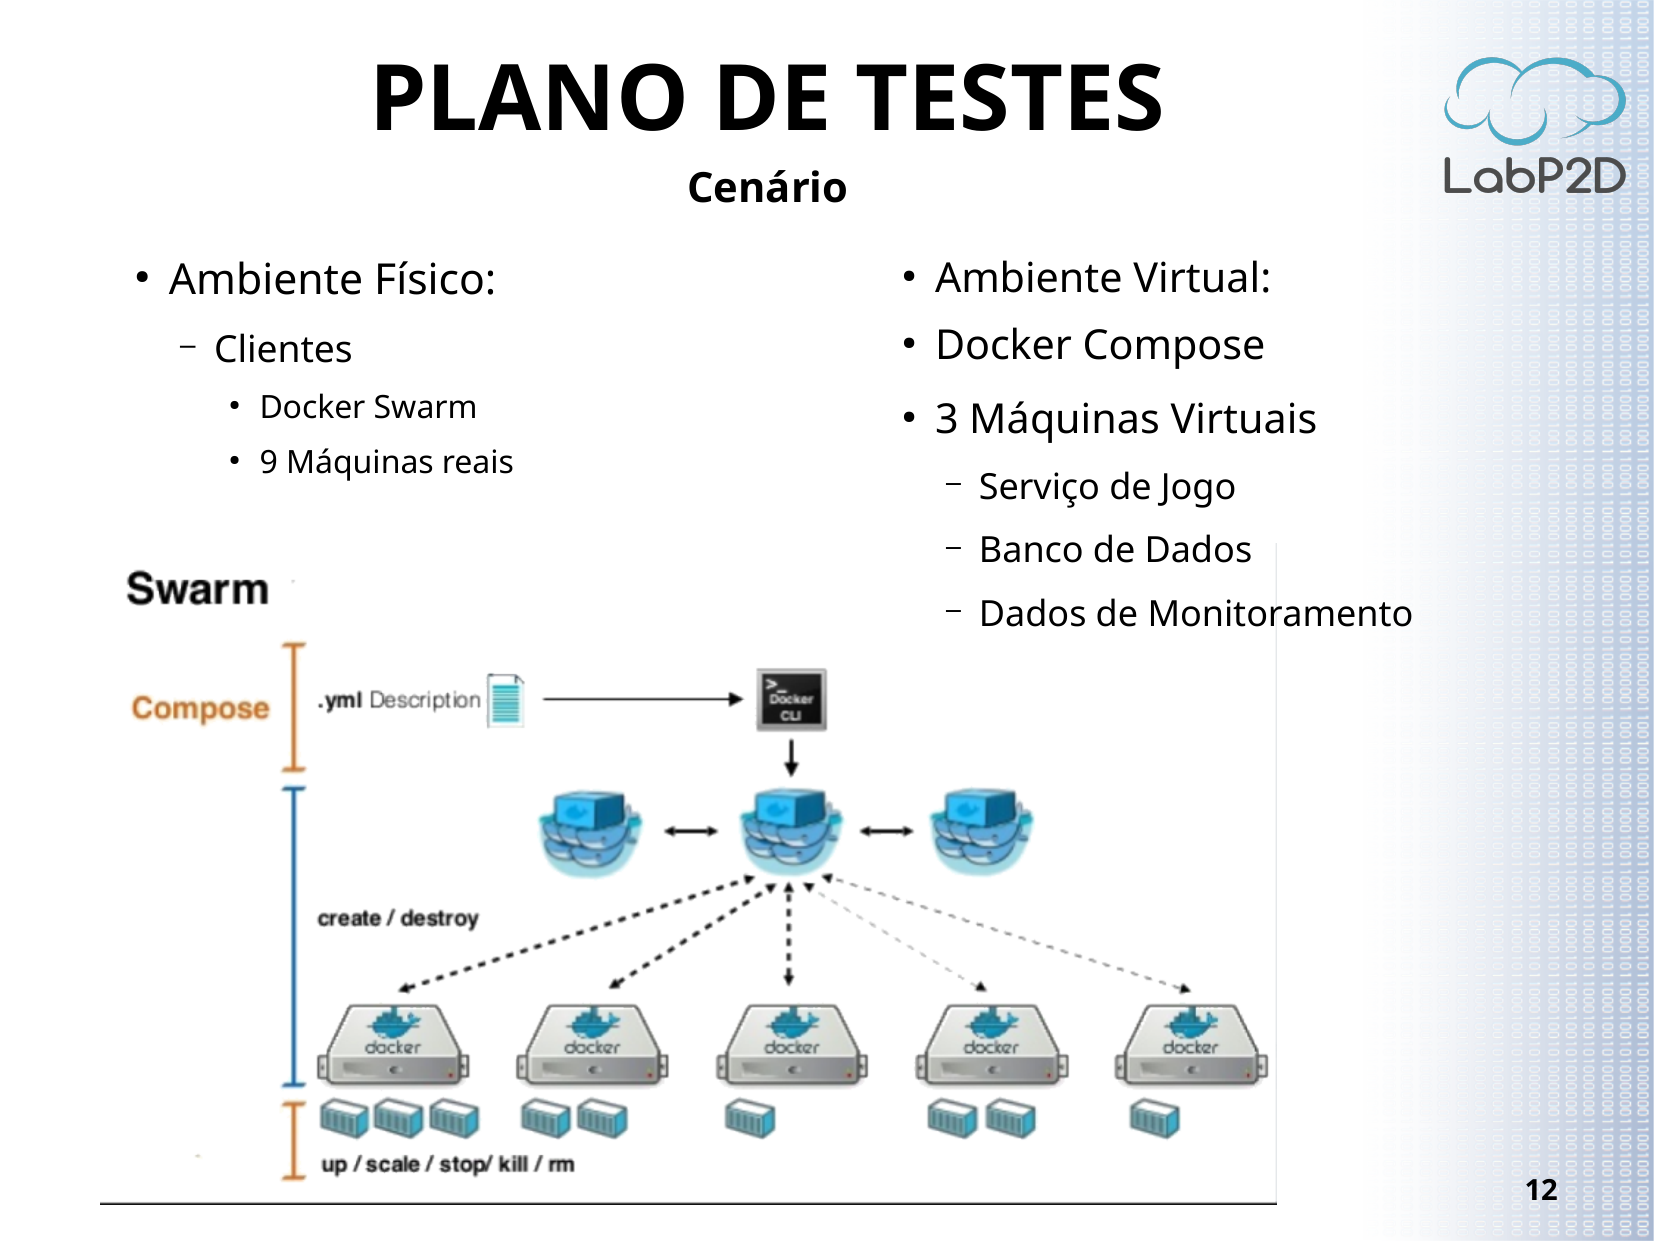

PLANO DE TESTES
Cenário
# Ambiente Físico:
Clientes
Docker Swarm
9 Máquinas reais
Ambiente Virtual:
Docker Compose
3 Máquinas Virtuais
Serviço de Jogo
Banco de Dados
Dados de Monitoramento
12